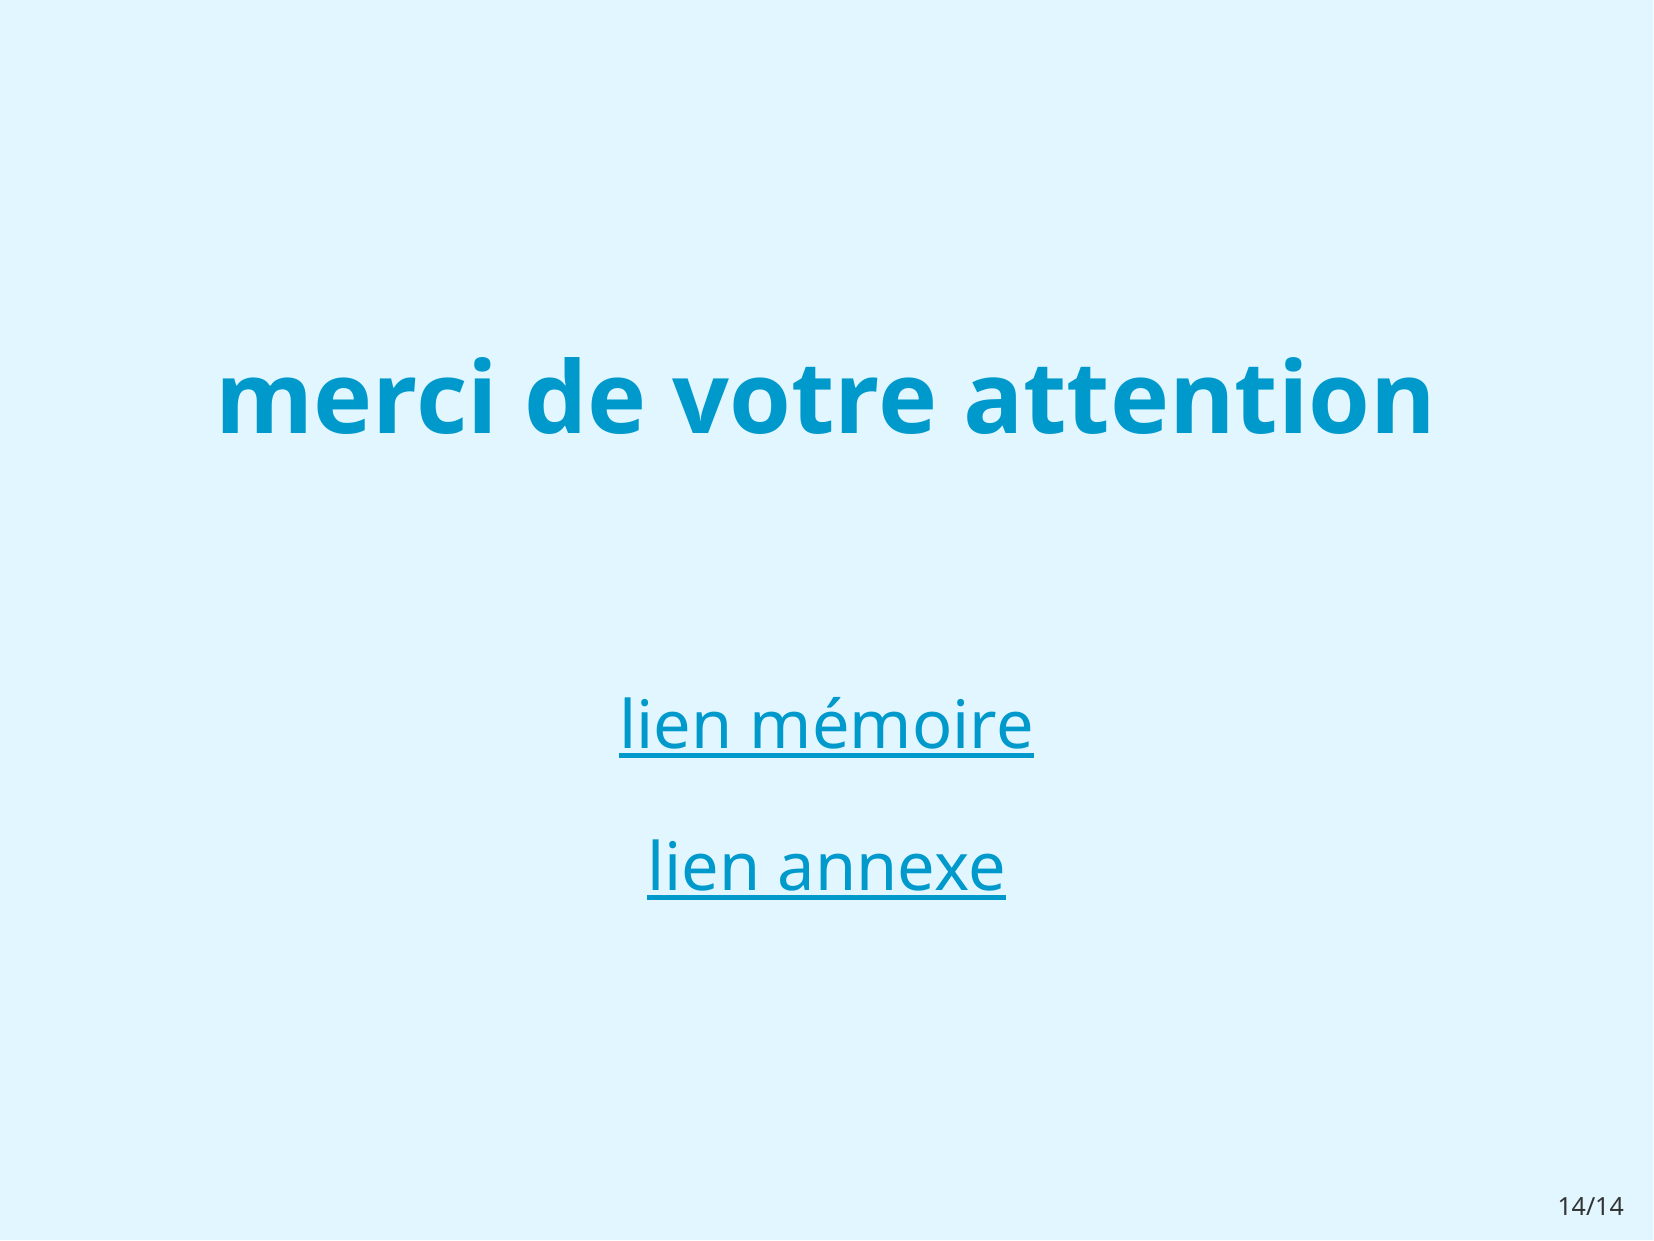

merci de votre attention
lien mémoire
lien annexe
14